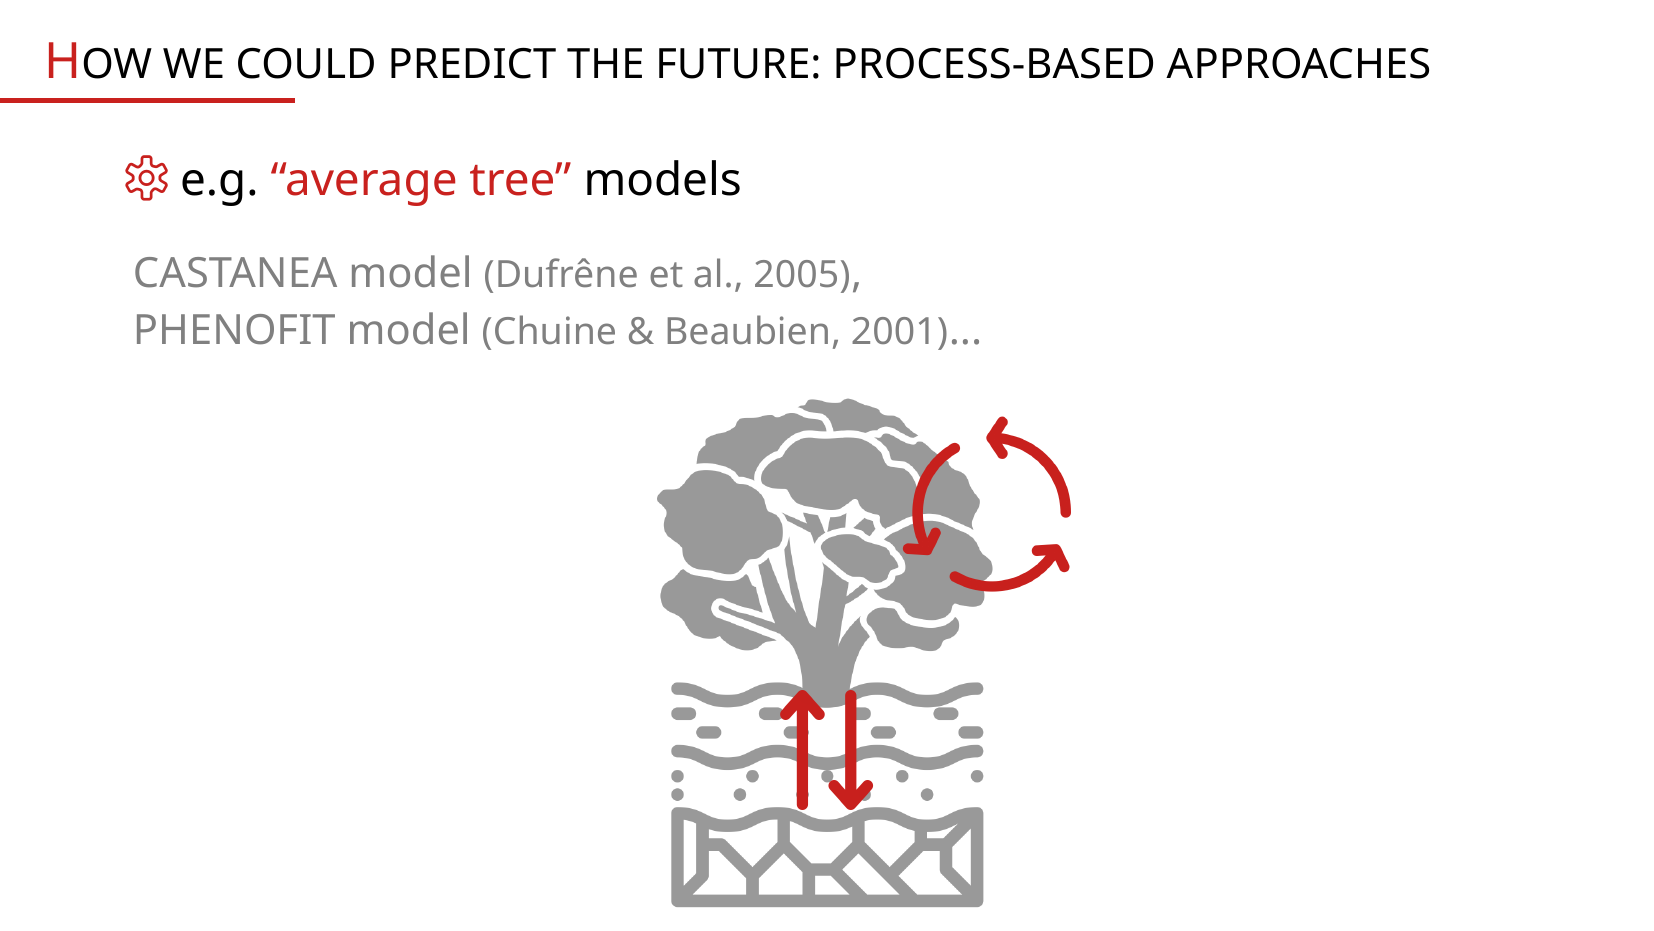

HOW WE COULD PREDICT THE FUTURE: PROCESS-BASED APPROACHES
e.g. “average tree” models
CASTANEA model (Dufrêne et al., 2005),
PHENOFIT model (Chuine & Beaubien, 2001)...